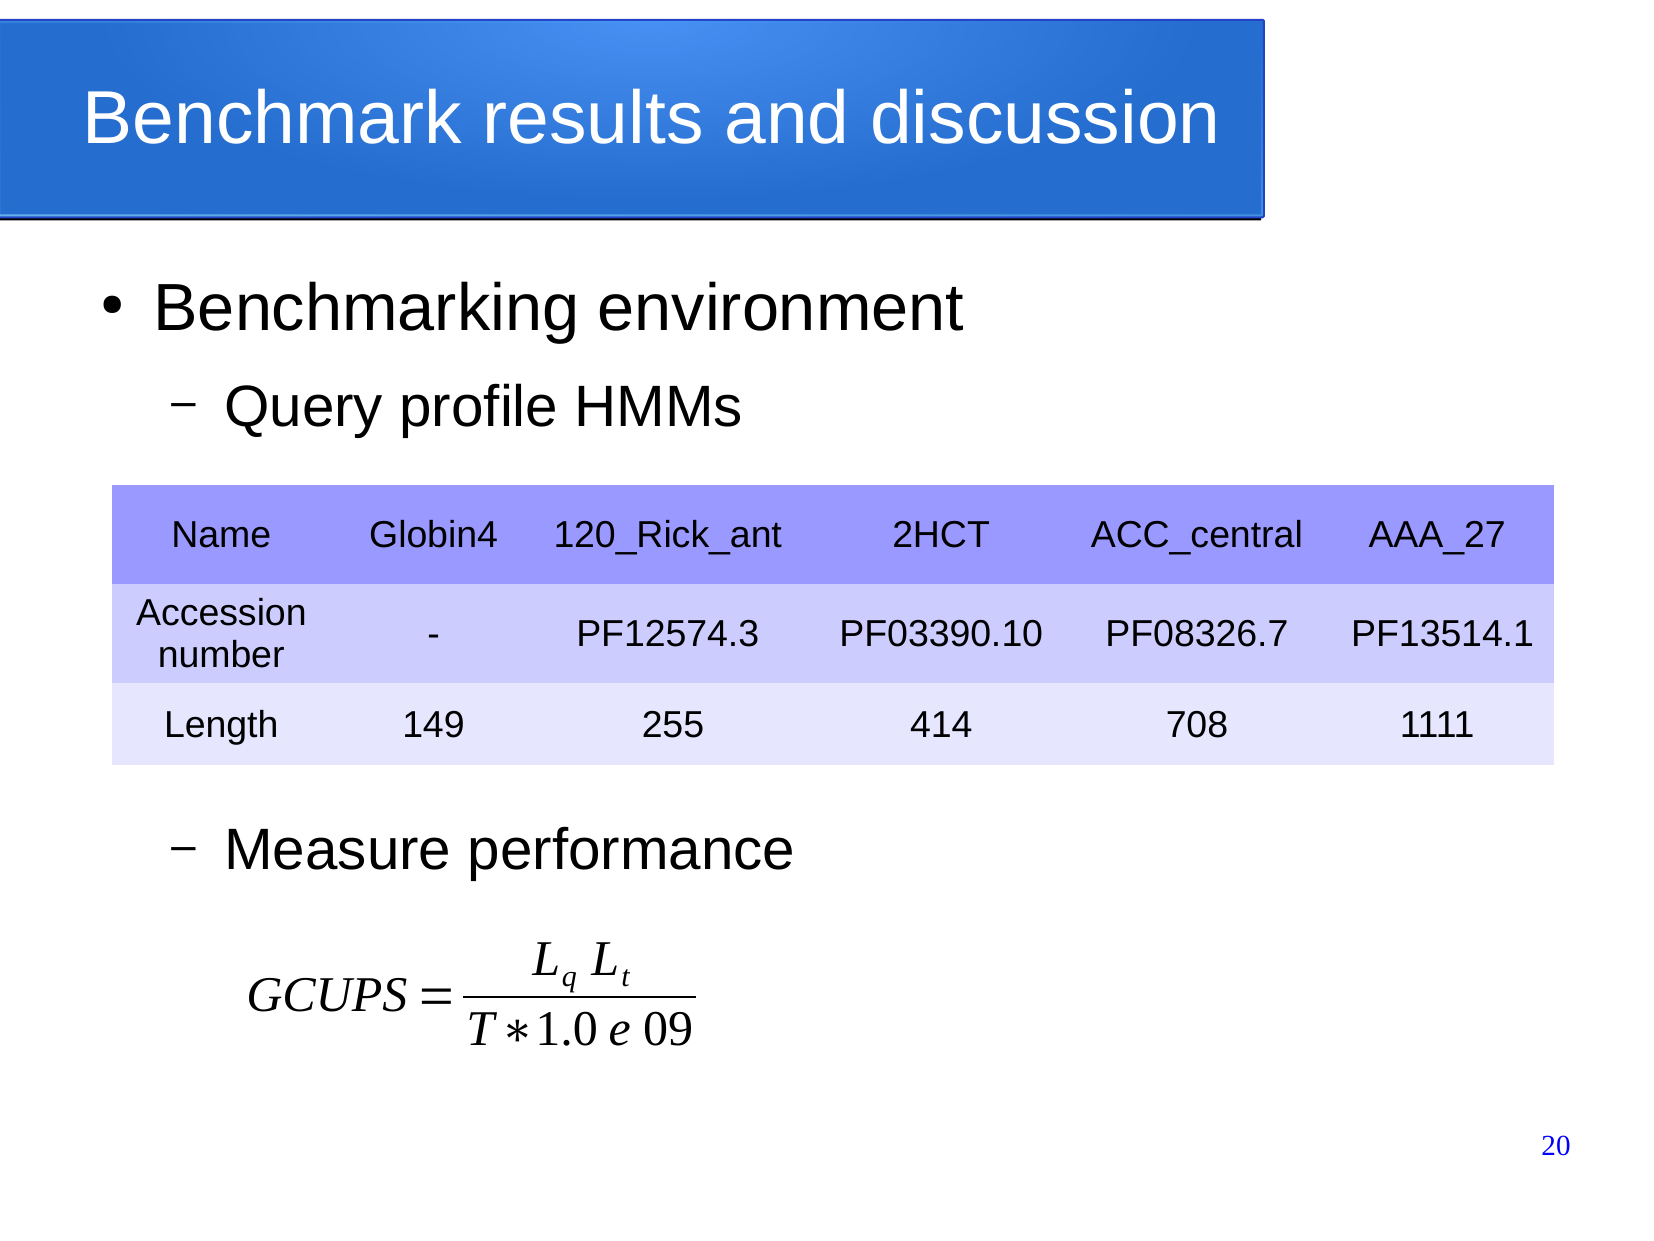

# Benchmark results and discussion
Benchmarking environment
Query profile HMMs
Measure performance
| Name | Globin4 | 120\_Rick\_ant | 2HCT | ACC\_central | AAA\_27 |
| --- | --- | --- | --- | --- | --- |
| Accession number | - | PF12574.3 | PF03390.10 | PF08326.7 | PF13514.1 |
| Length | 149 | 255 | 414 | 708 | 1111 |
20